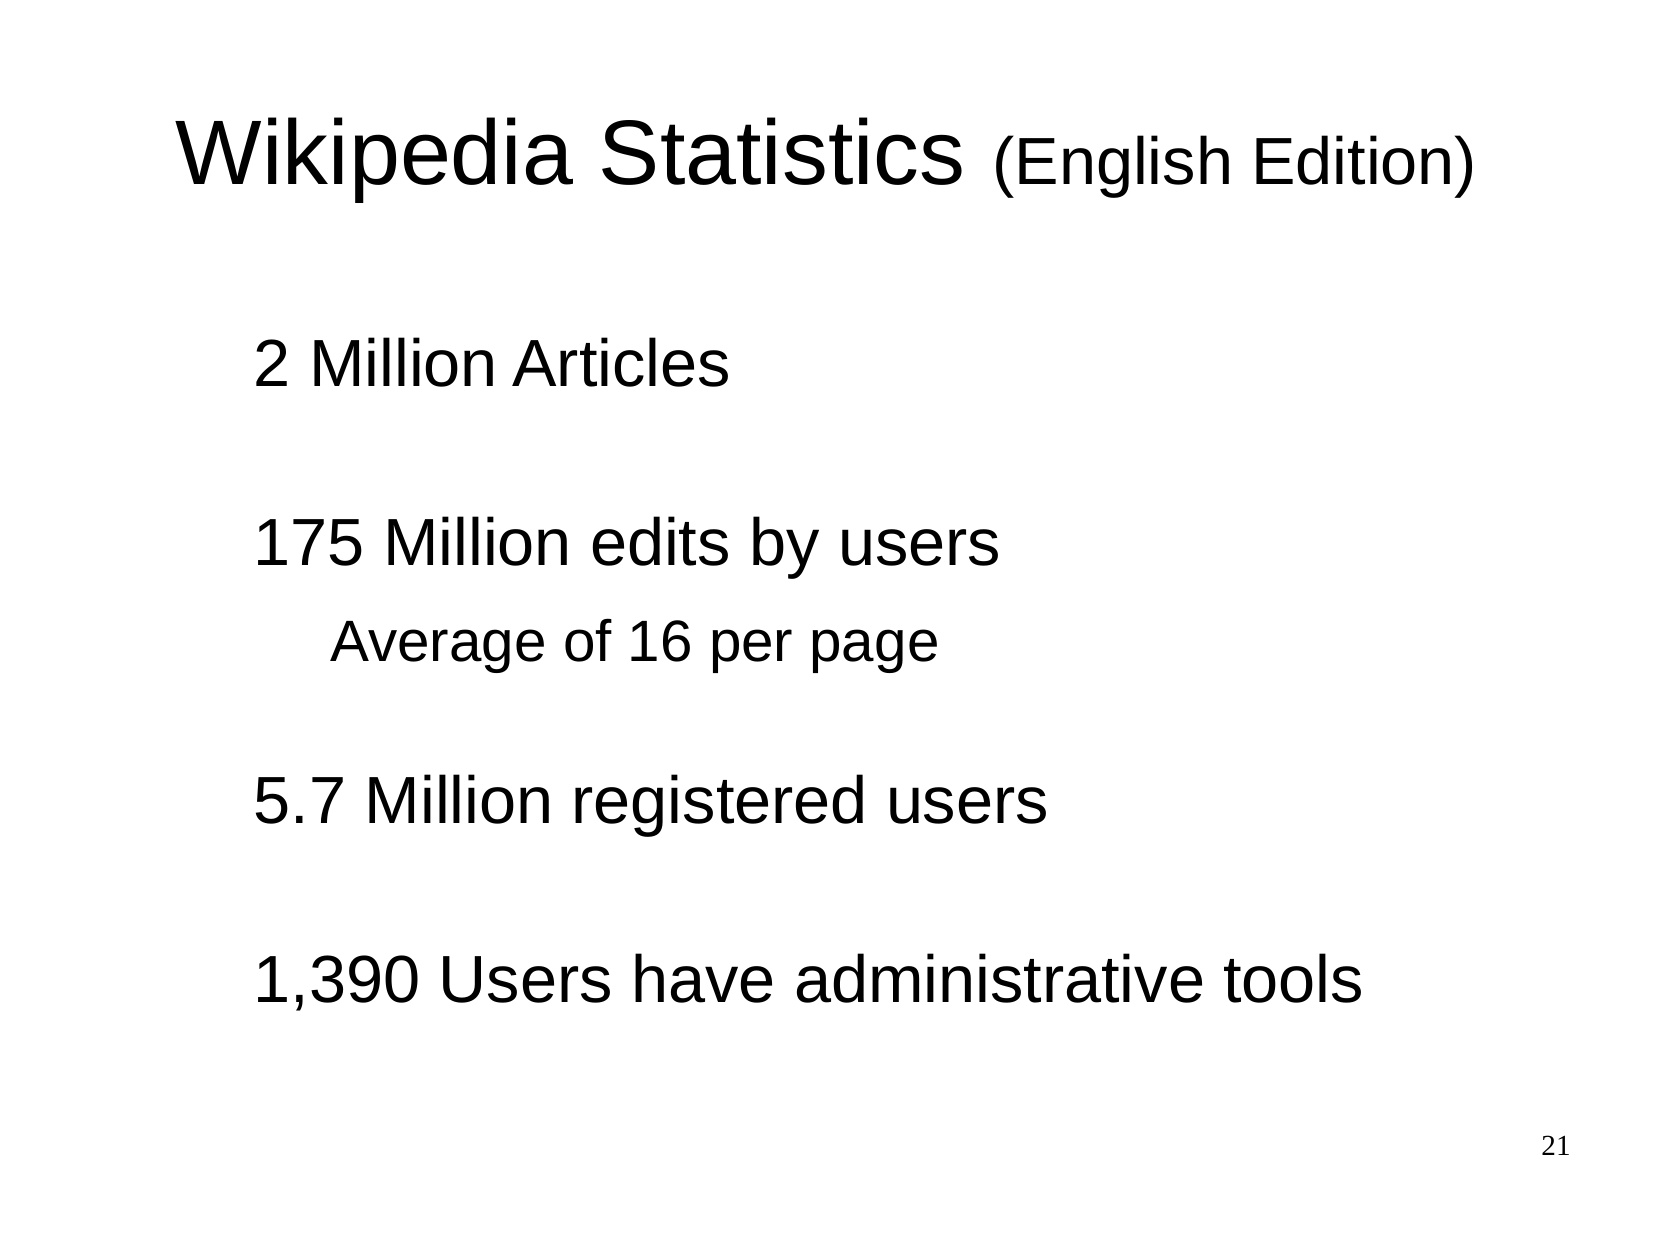

# Wikipedia Statistics (English Edition)
2 Million Articles
175 Million edits by users
Average of 16 per page
5.7 Million registered users
1,390 Users have administrative tools
21